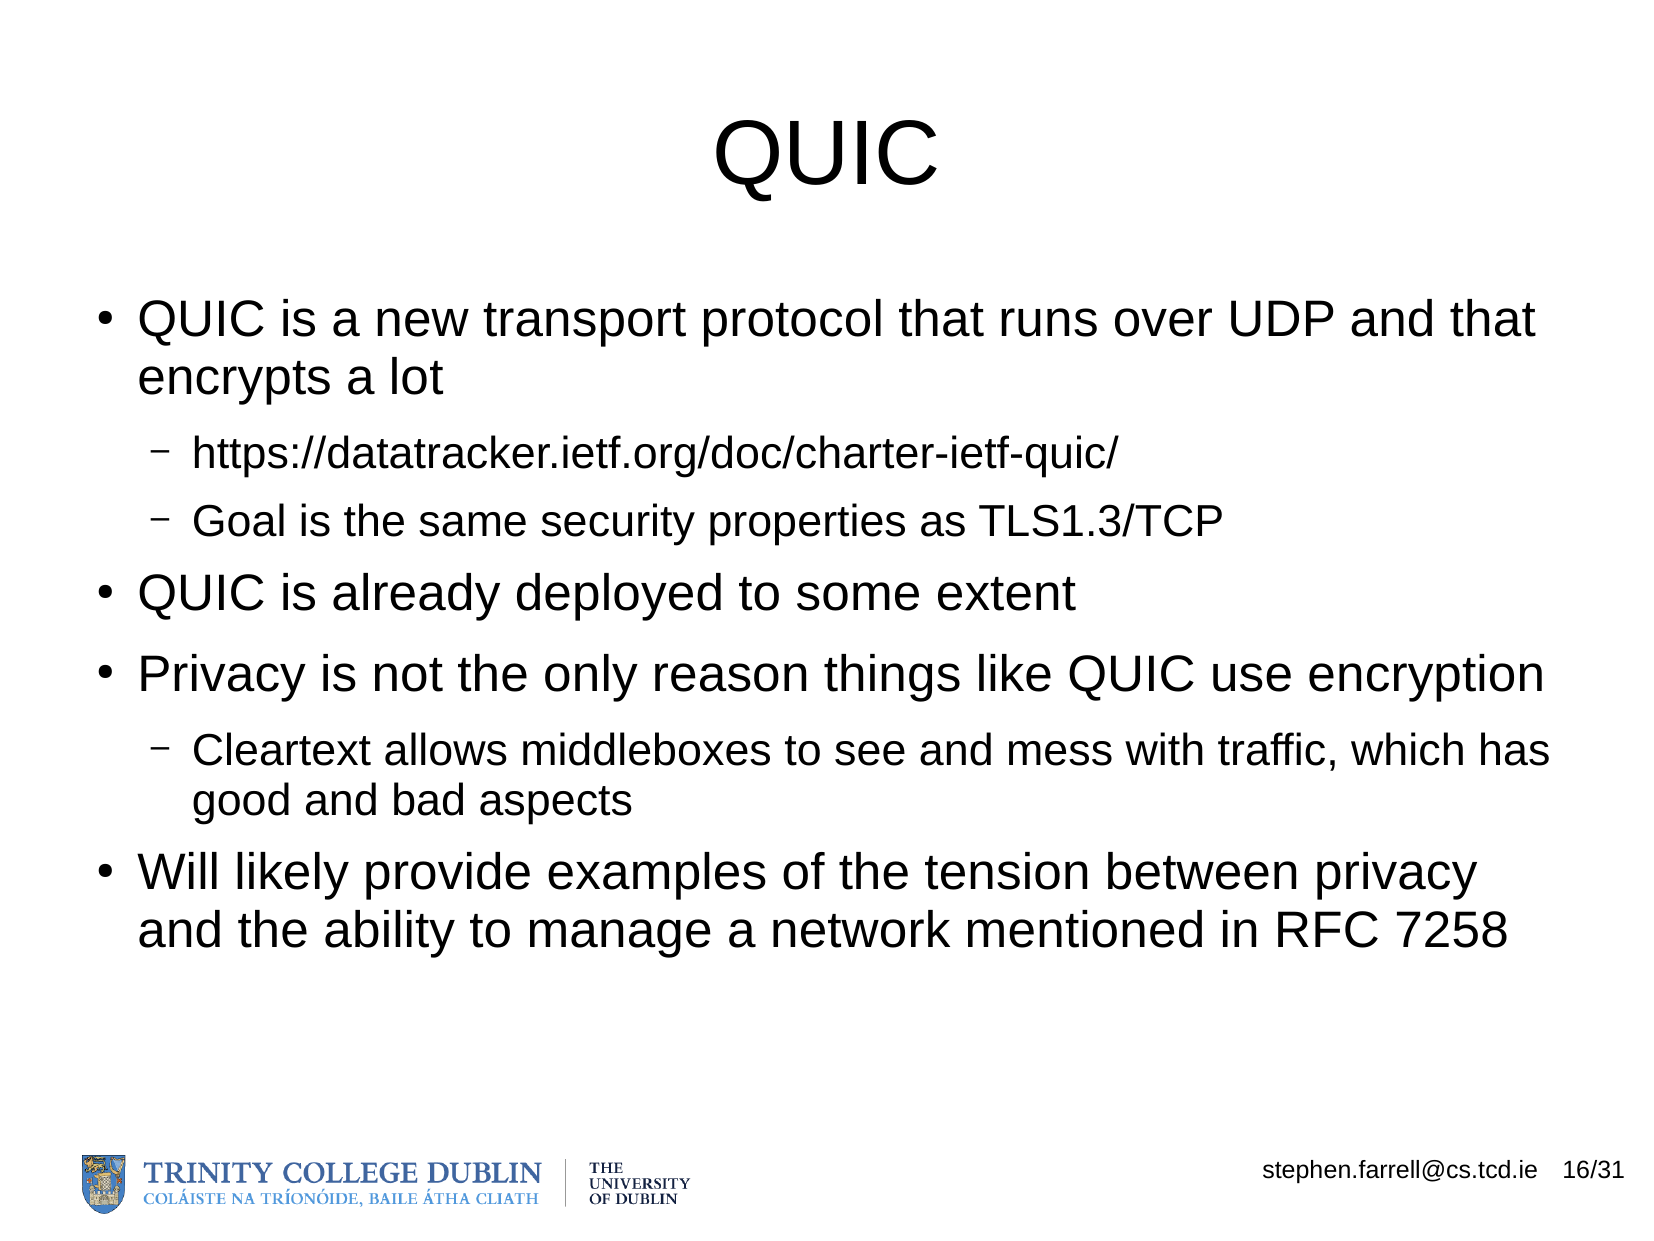

# QUIC
QUIC is a new transport protocol that runs over UDP and that encrypts a lot
https://datatracker.ietf.org/doc/charter-ietf-quic/
Goal is the same security properties as TLS1.3/TCP
QUIC is already deployed to some extent
Privacy is not the only reason things like QUIC use encryption
Cleartext allows middleboxes to see and mess with traffic, which has good and bad aspects
Will likely provide examples of the tension between privacy and the ability to manage a network mentioned in RFC 7258